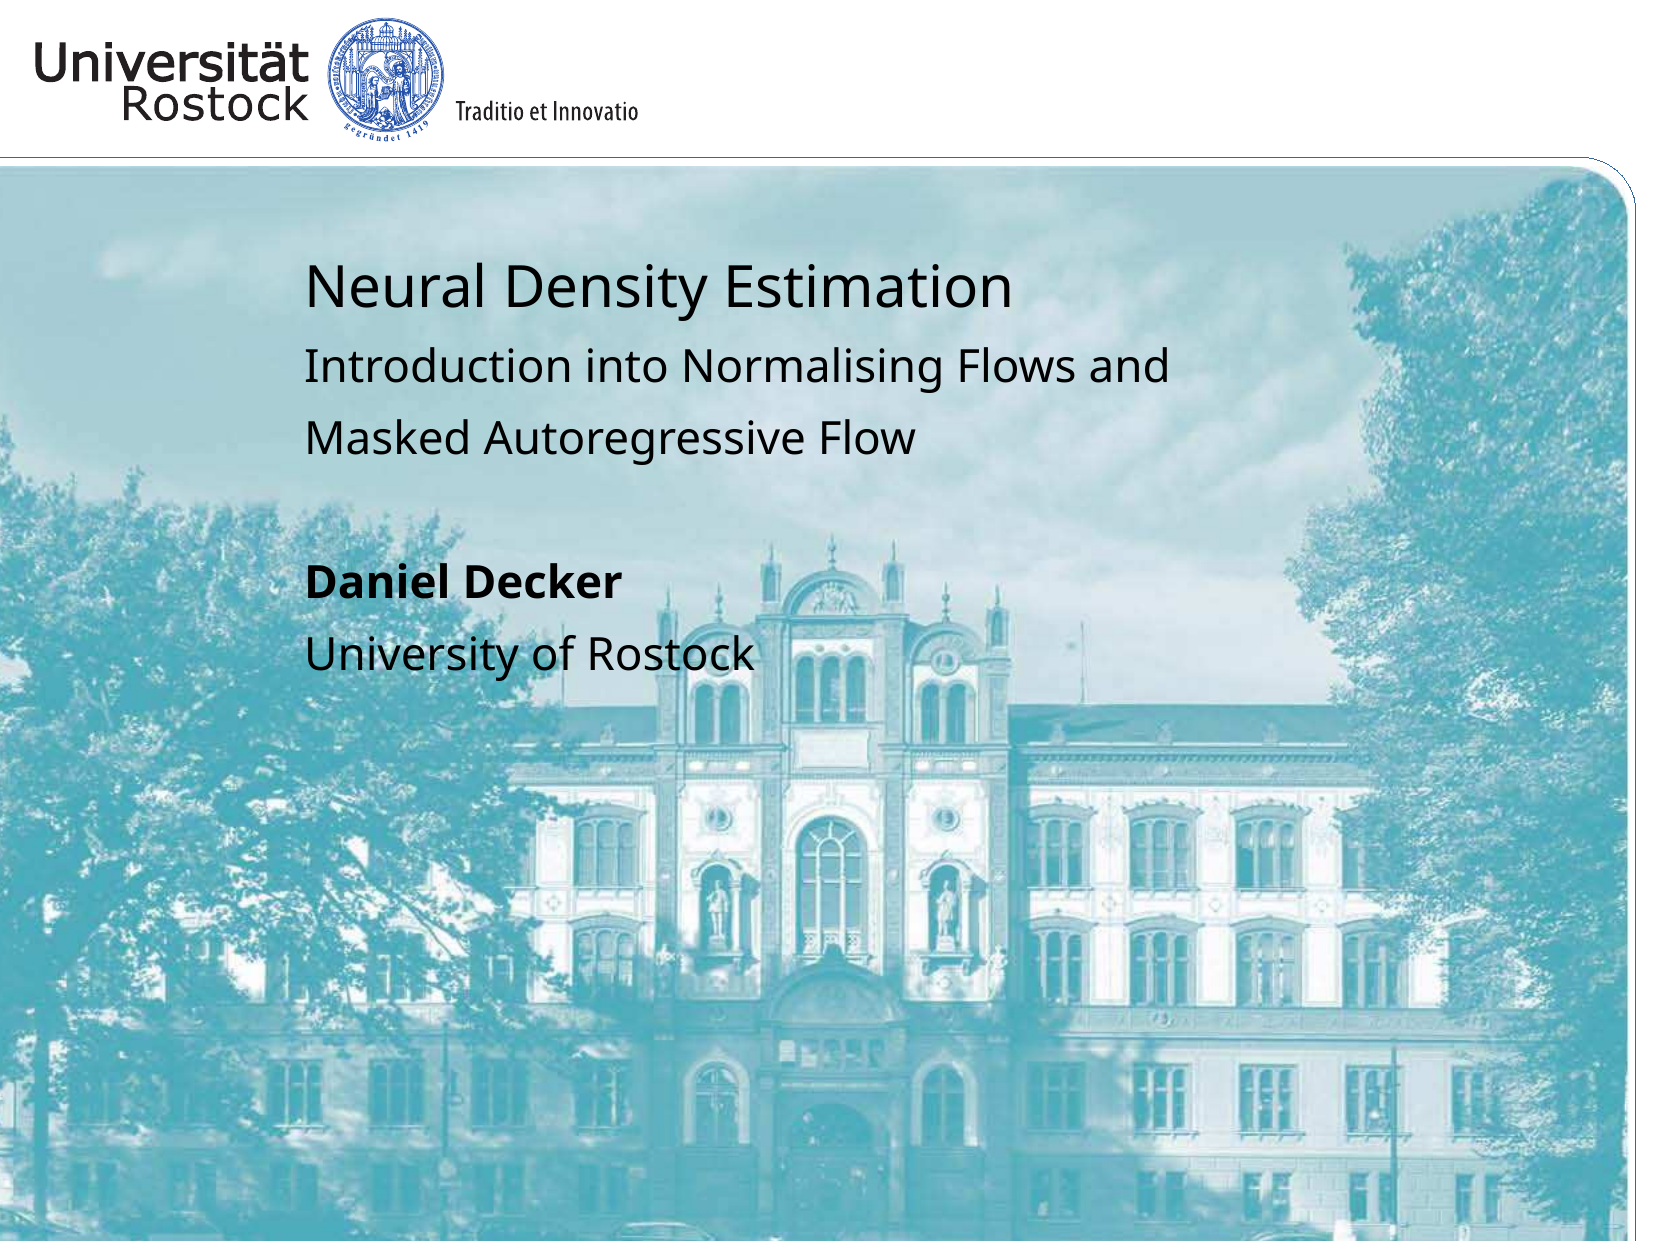

Neural Density Estimation
Introduction into Normalising Flows and
Masked Autoregressive Flow
Daniel Decker
University of Rostock